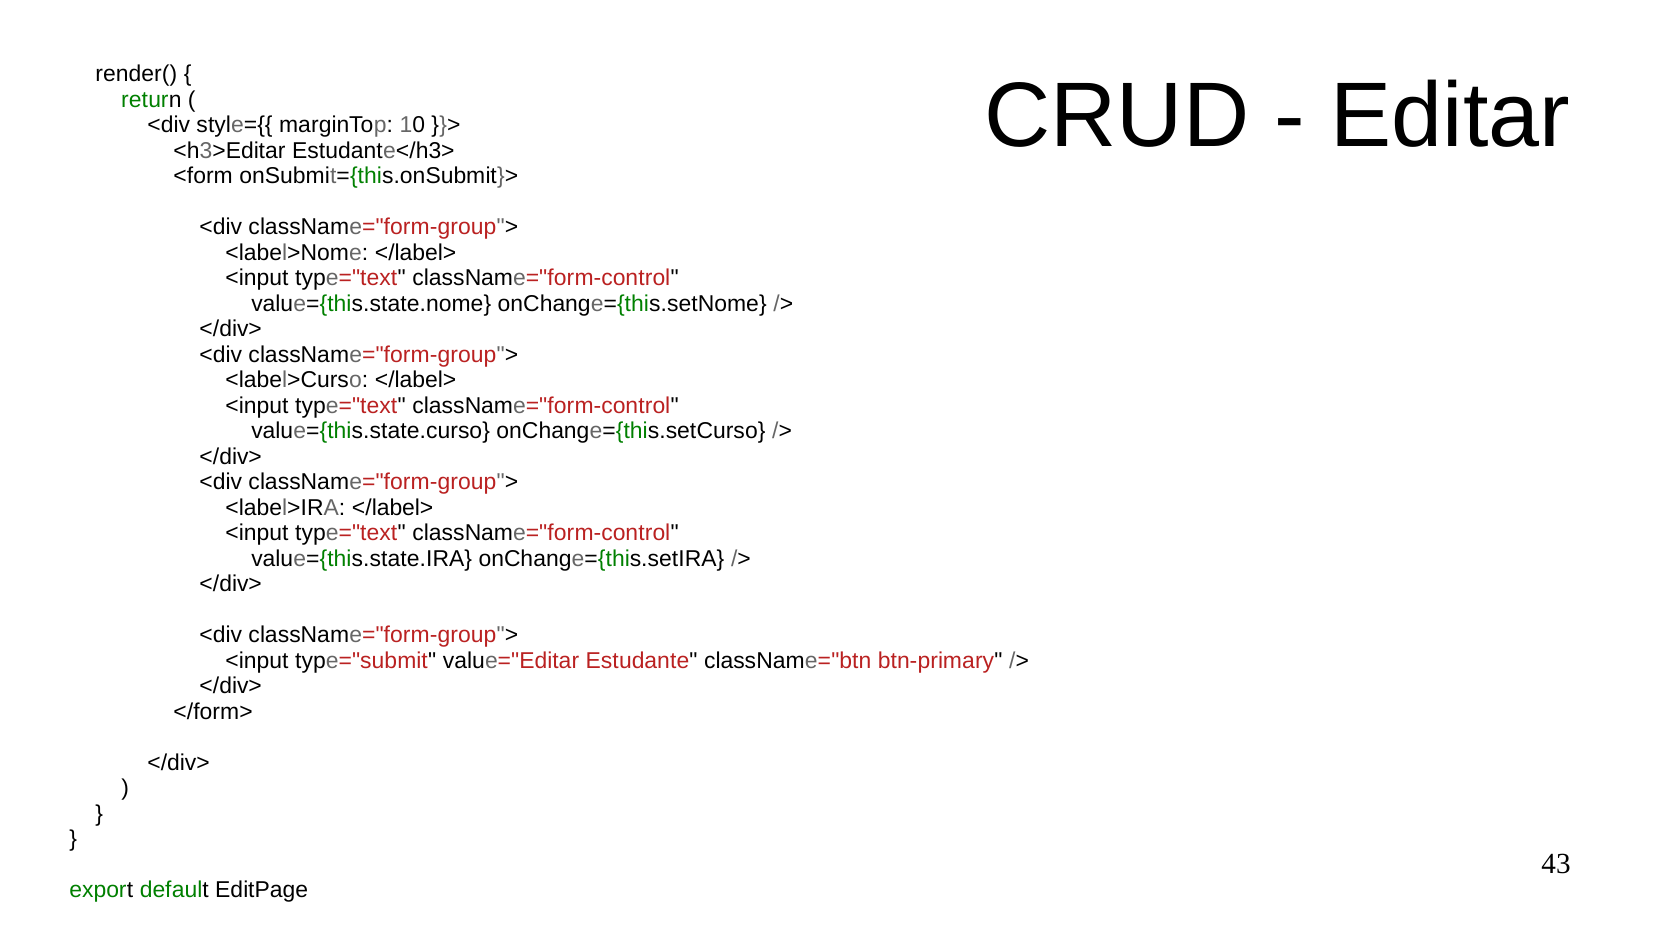

render() {
 return (
 <div style={{ marginTop: 10 }}>
 <h3>Editar Estudante</h3>
 <form onSubmit={this.onSubmit}>
 <div className="form-group">
 <label>Nome: </label>
 <input type="text" className="form-control"
 value={this.state.nome} onChange={this.setNome} />
 </div>
 <div className="form-group">
 <label>Curso: </label>
 <input type="text" className="form-control"
 value={this.state.curso} onChange={this.setCurso} />
 </div>
 <div className="form-group">
 <label>IRA: </label>
 <input type="text" className="form-control"
 value={this.state.IRA} onChange={this.setIRA} />
 </div>
 <div className="form-group">
 <input type="submit" value="Editar Estudante" className="btn btn-primary" />
 </div>
 </form>
 </div>
 )
 }
}
export default EditPage
# CRUD - Editar
43